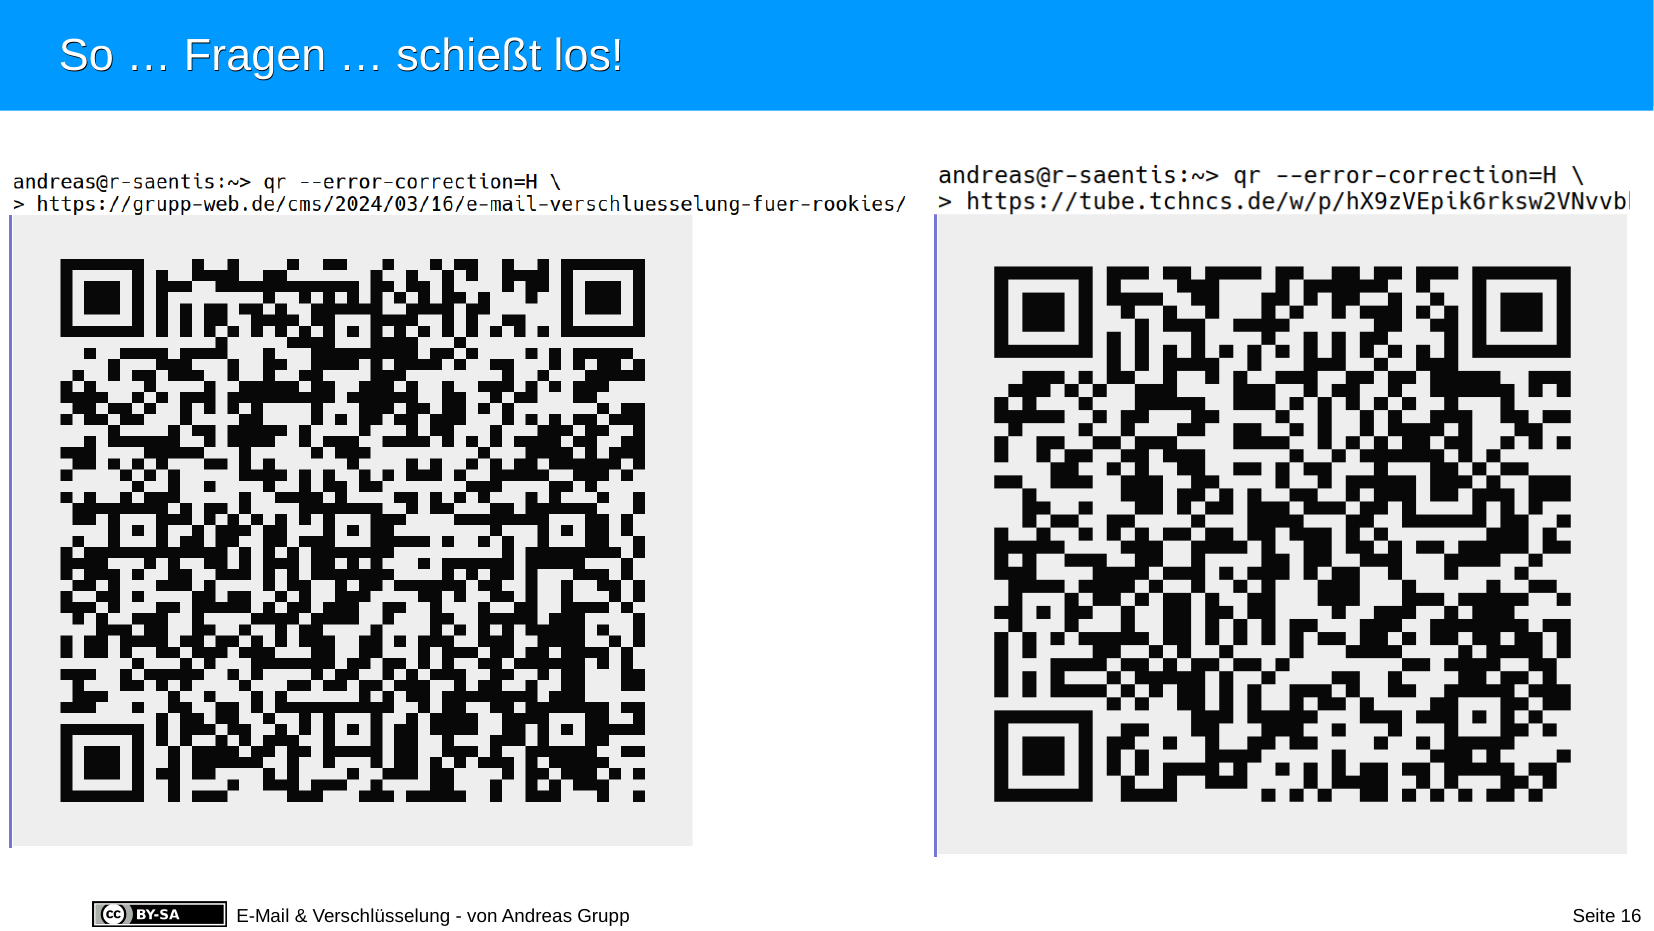

# So … Fragen … schießt los!
E-Mail & Verschlüsselung - von Andreas Grupp
16